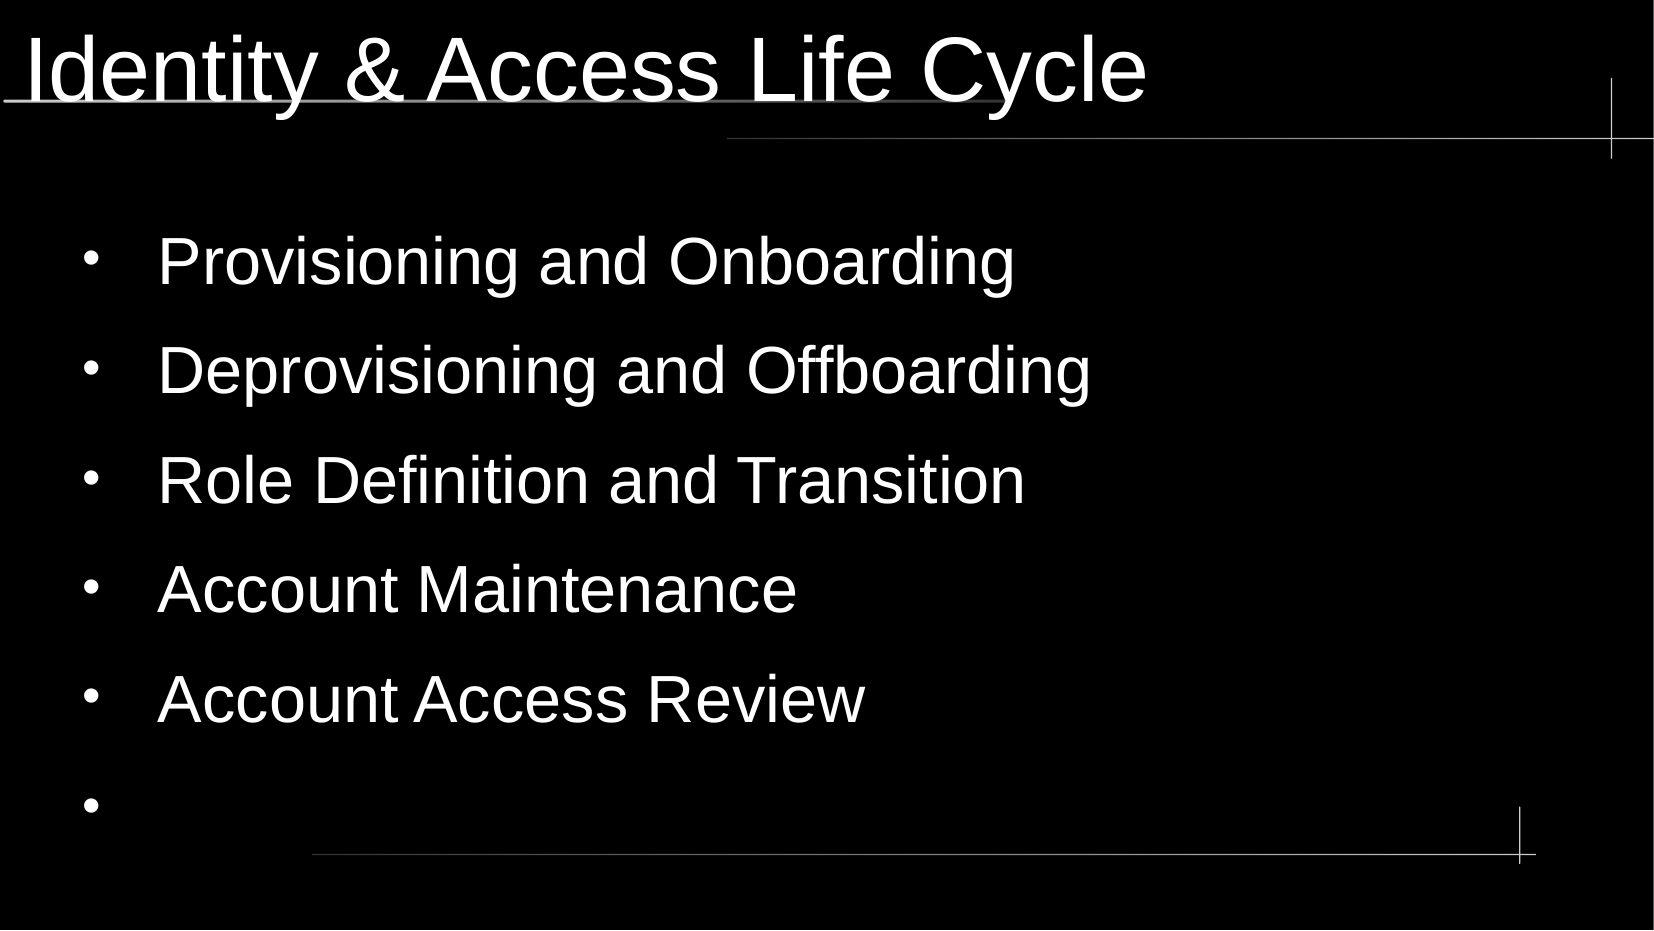

# Identity & Access Life Cycle
Provisioning and Onboarding
Deprovisioning and Offboarding
Role Definition and Transition
Account Maintenance
Account Access Review